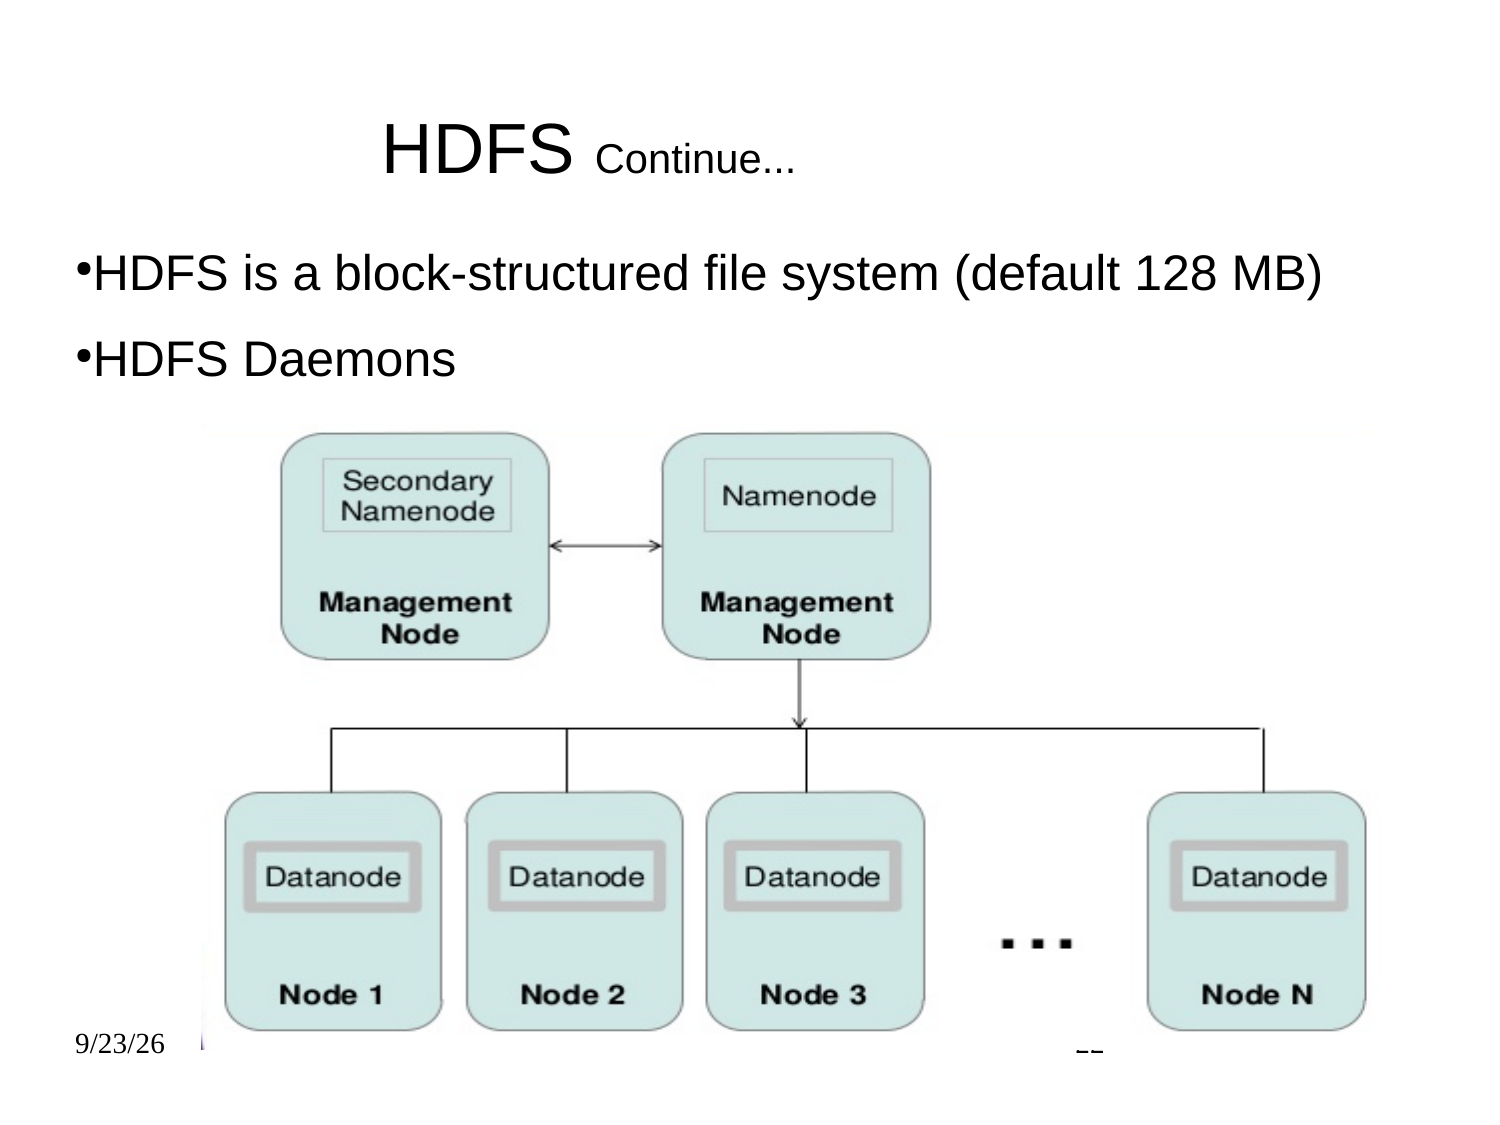

# HDFS Continue...
HDFS is a block-structured file system (default 128 MB)
HDFS Daemons
21